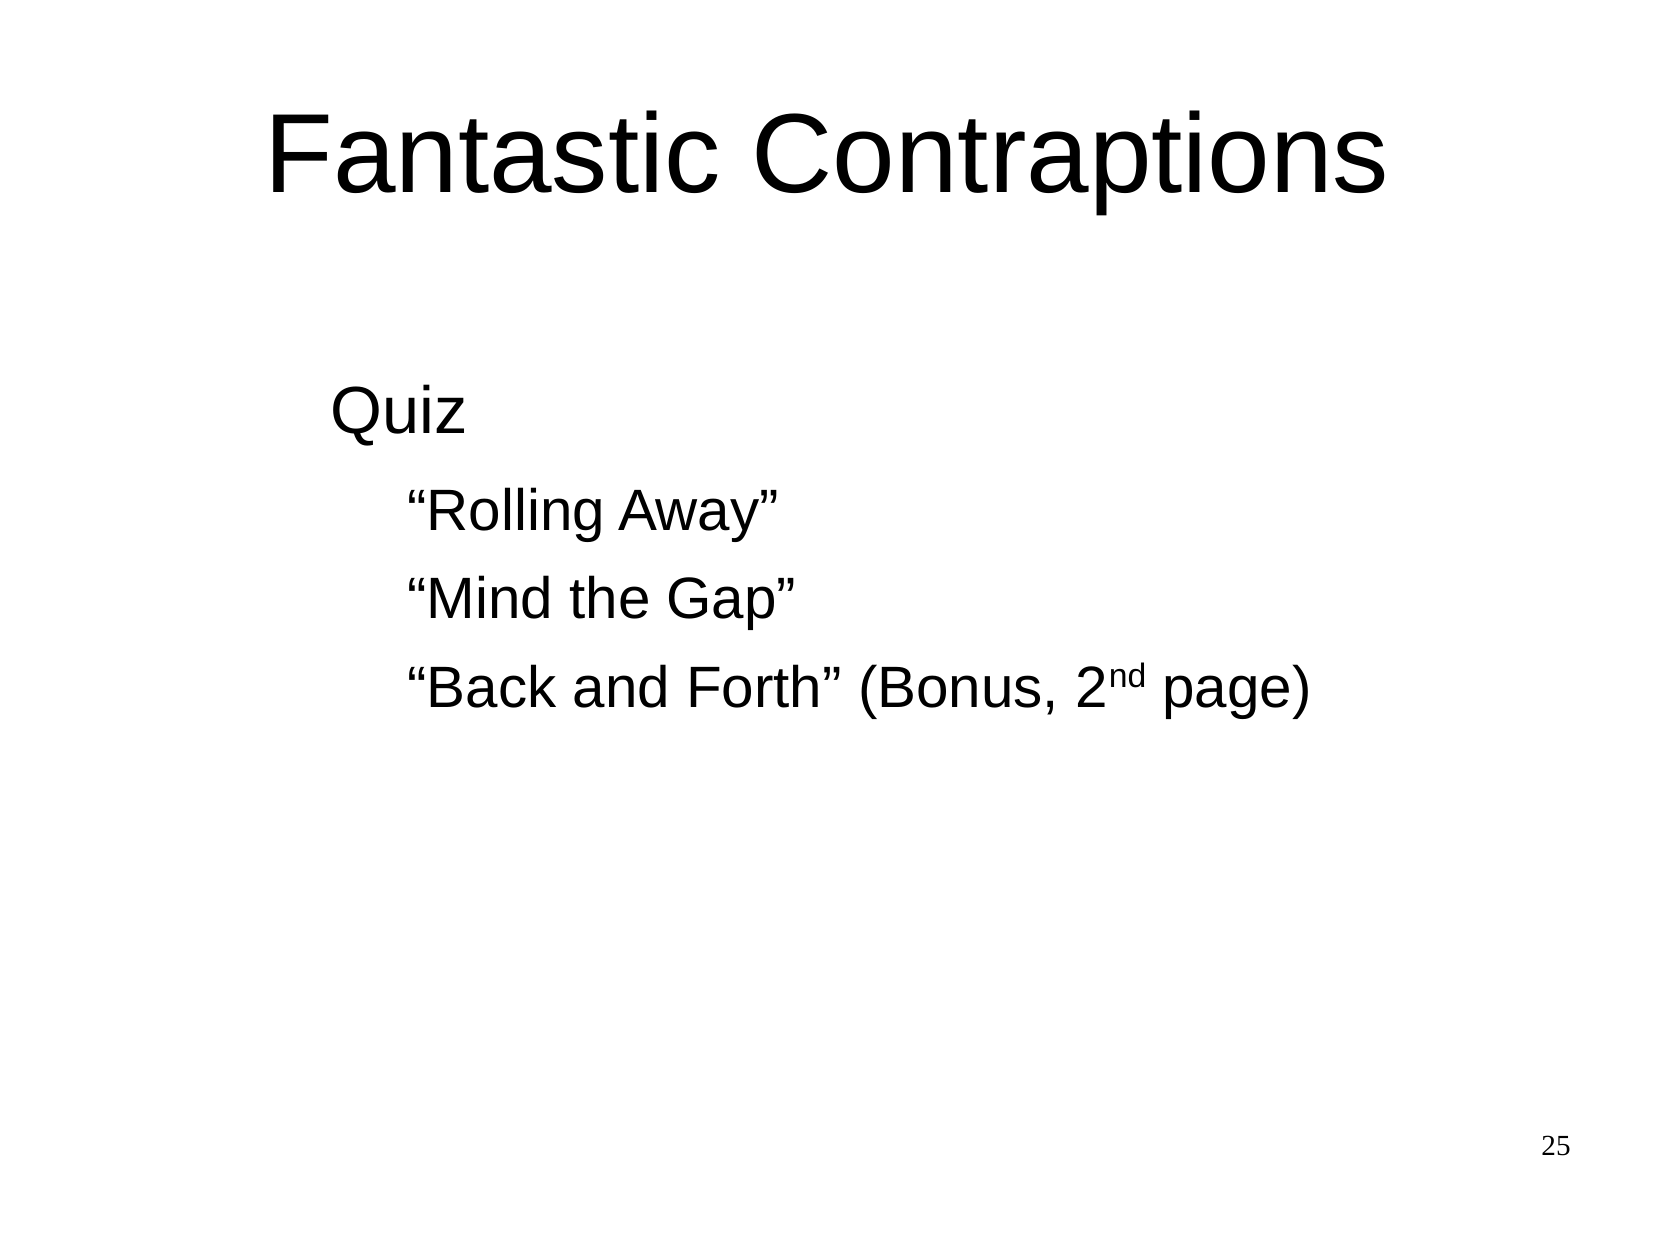

# Fantastic Contraptions
Quiz
“Rolling Away”
“Mind the Gap”
“Back and Forth” (Bonus, 2nd page)
25